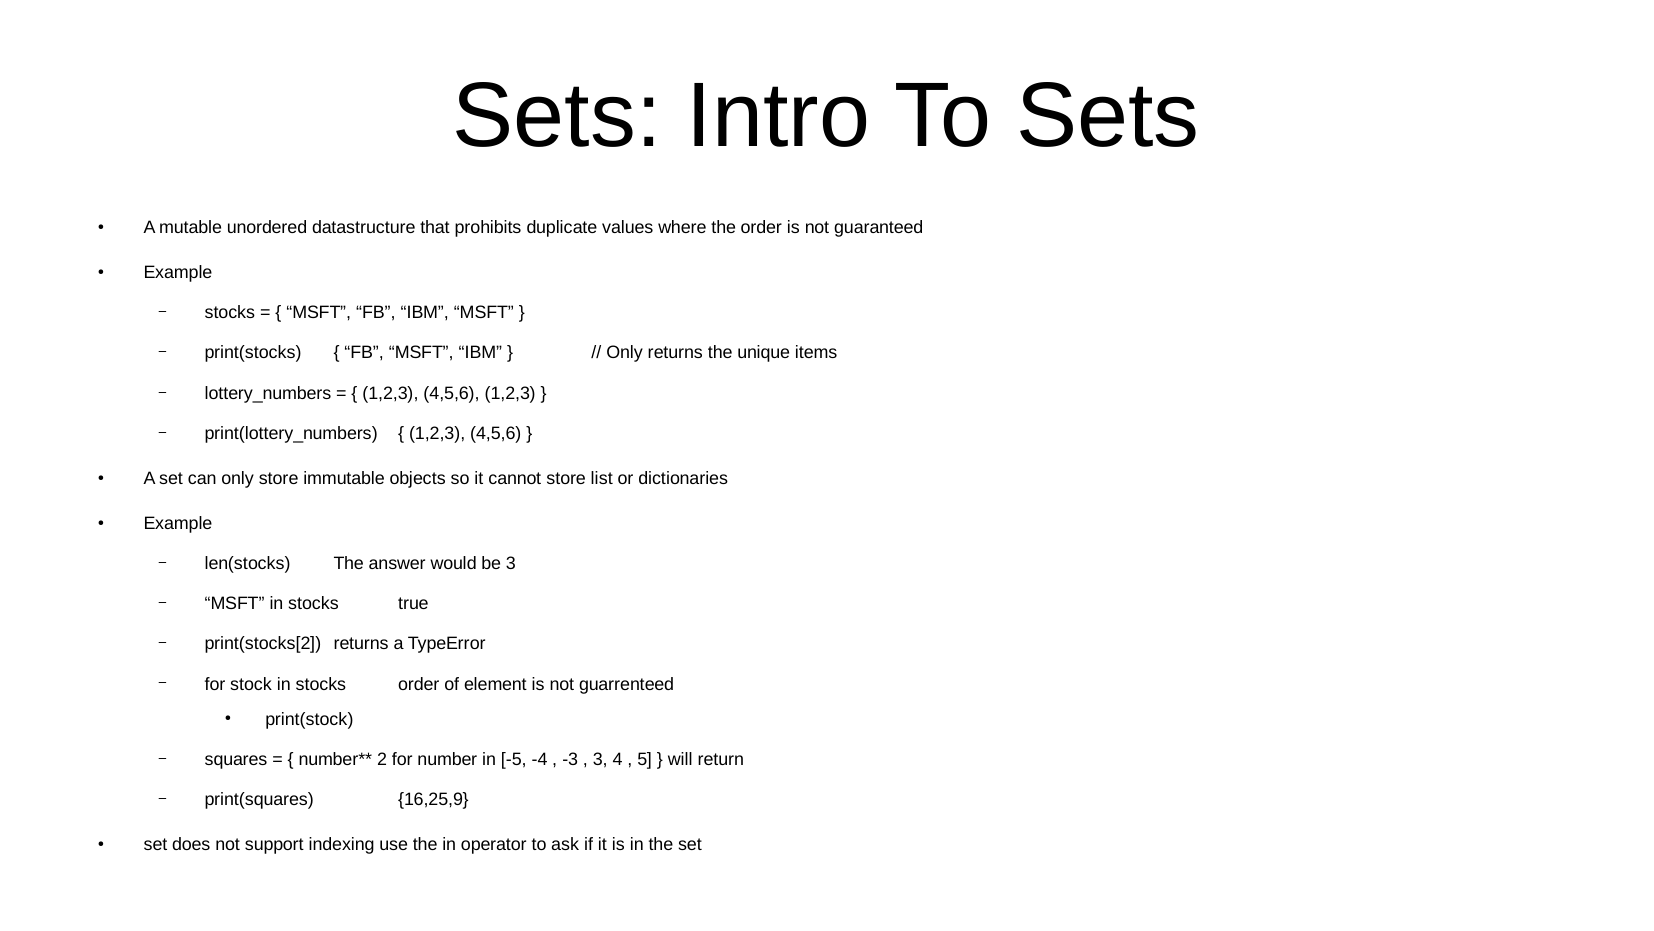

# Sets: Intro To Sets
A mutable unordered datastructure that prohibits duplicate values where the order is not guaranteed
Example
stocks = { “MSFT”, “FB”, “IBM”, “MSFT” }
print(stocks)					{ “FB”, “MSFT”, “IBM” }			// Only returns the unique items
lottery_numbers = { (1,2,3), (4,5,6), (1,2,3) }
print(lottery_numbers)				{ (1,2,3), (4,5,6) }
A set can only store immutable objects so it cannot store list or dictionaries
Example
len(stocks)					The answer would be 3
“MSFT” in stocks				true
print(stocks[2])					returns a TypeError
for stock in stocks				order of element is not guarrenteed
print(stock)
squares = { number** 2 for number in [-5, -4 , -3 , 3, 4 , 5] } will return
print(squares)						 		{16,25,9}
set does not support indexing use the in operator to ask if it is in the set